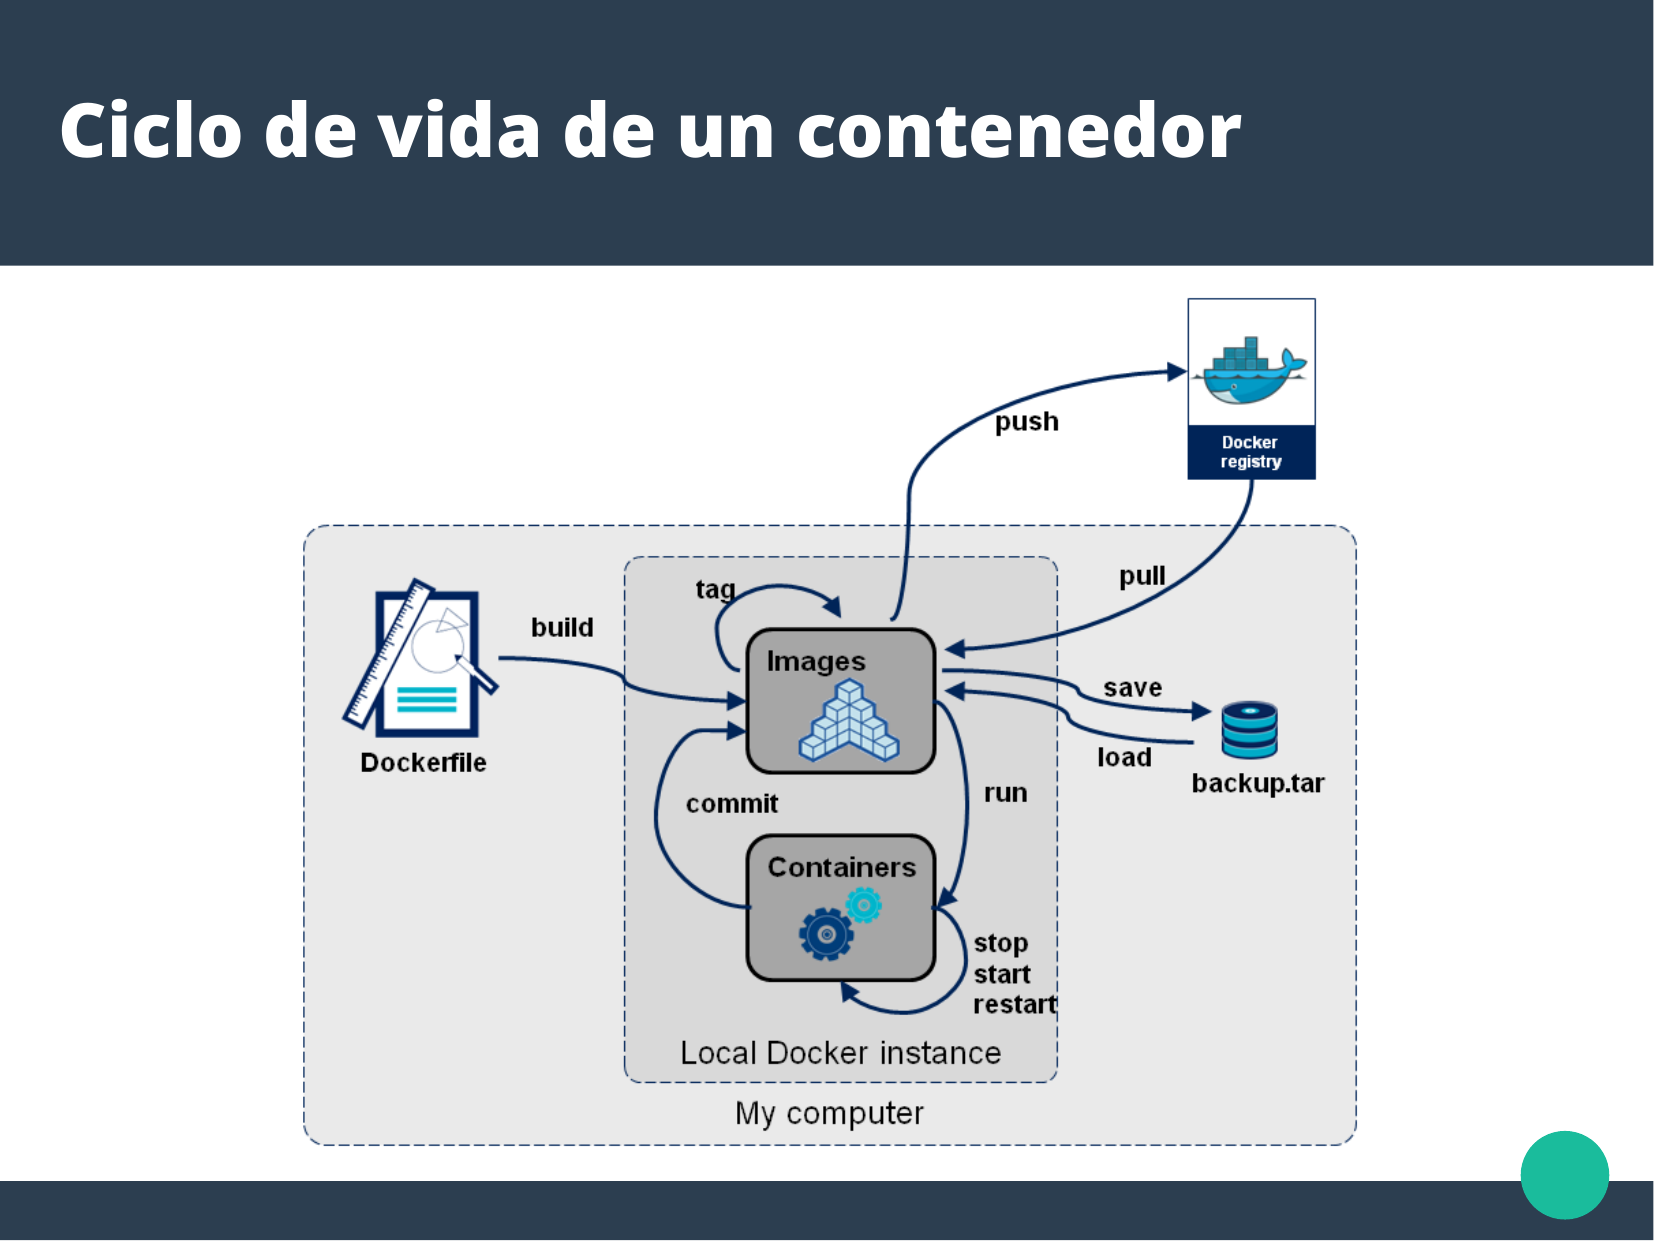

# Ciclo de vida de un contenedor